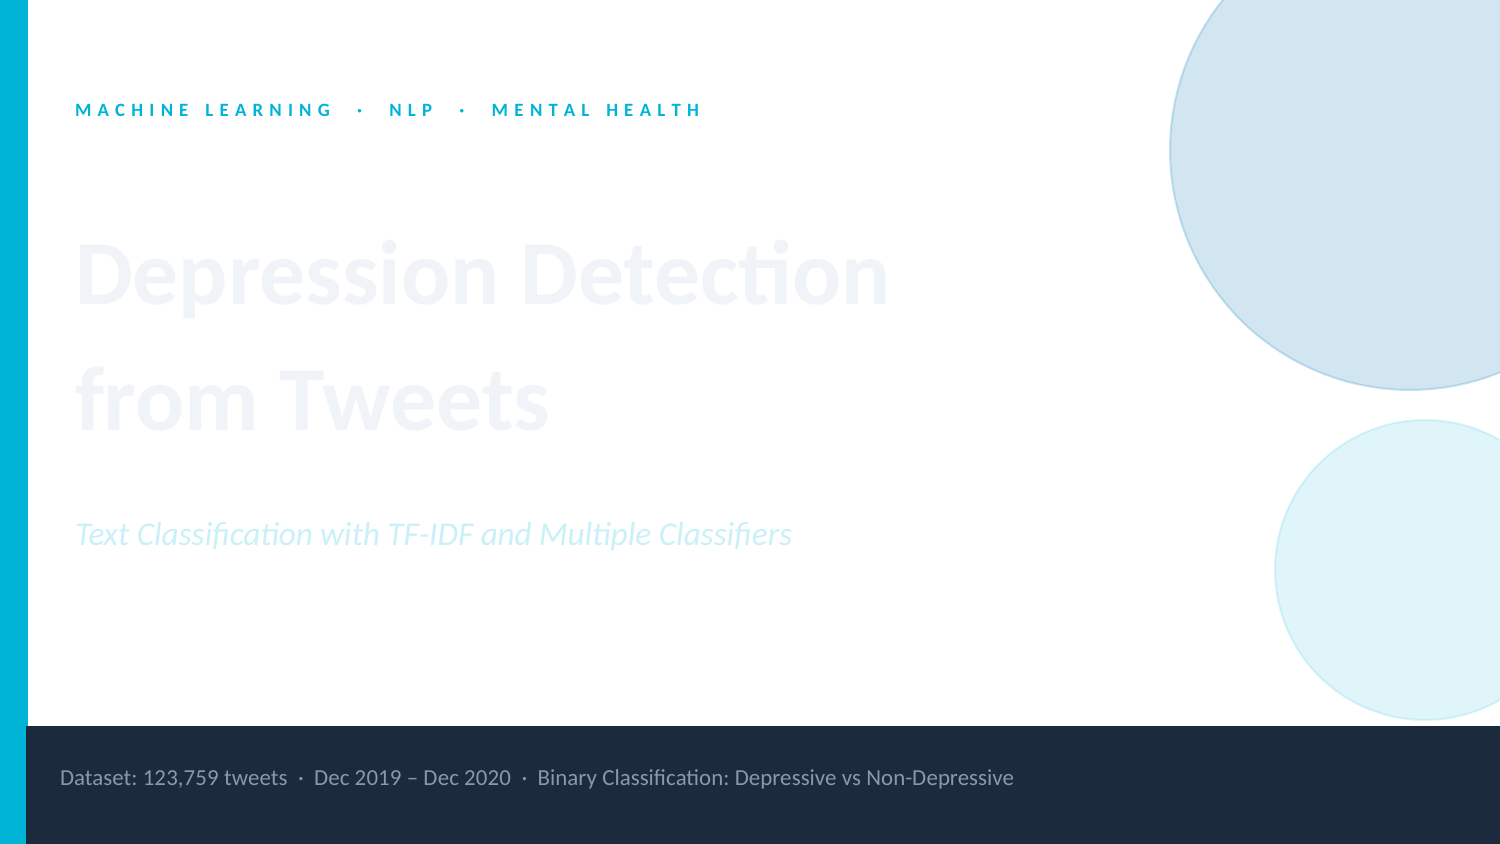

MACHINE LEARNING · NLP · MENTAL HEALTH
Depression Detection
from Tweets
Text Classification with TF-IDF and Multiple Classifiers
Dataset: 123,759 tweets · Dec 2019 – Dec 2020 · Binary Classification: Depressive vs Non-Depressive